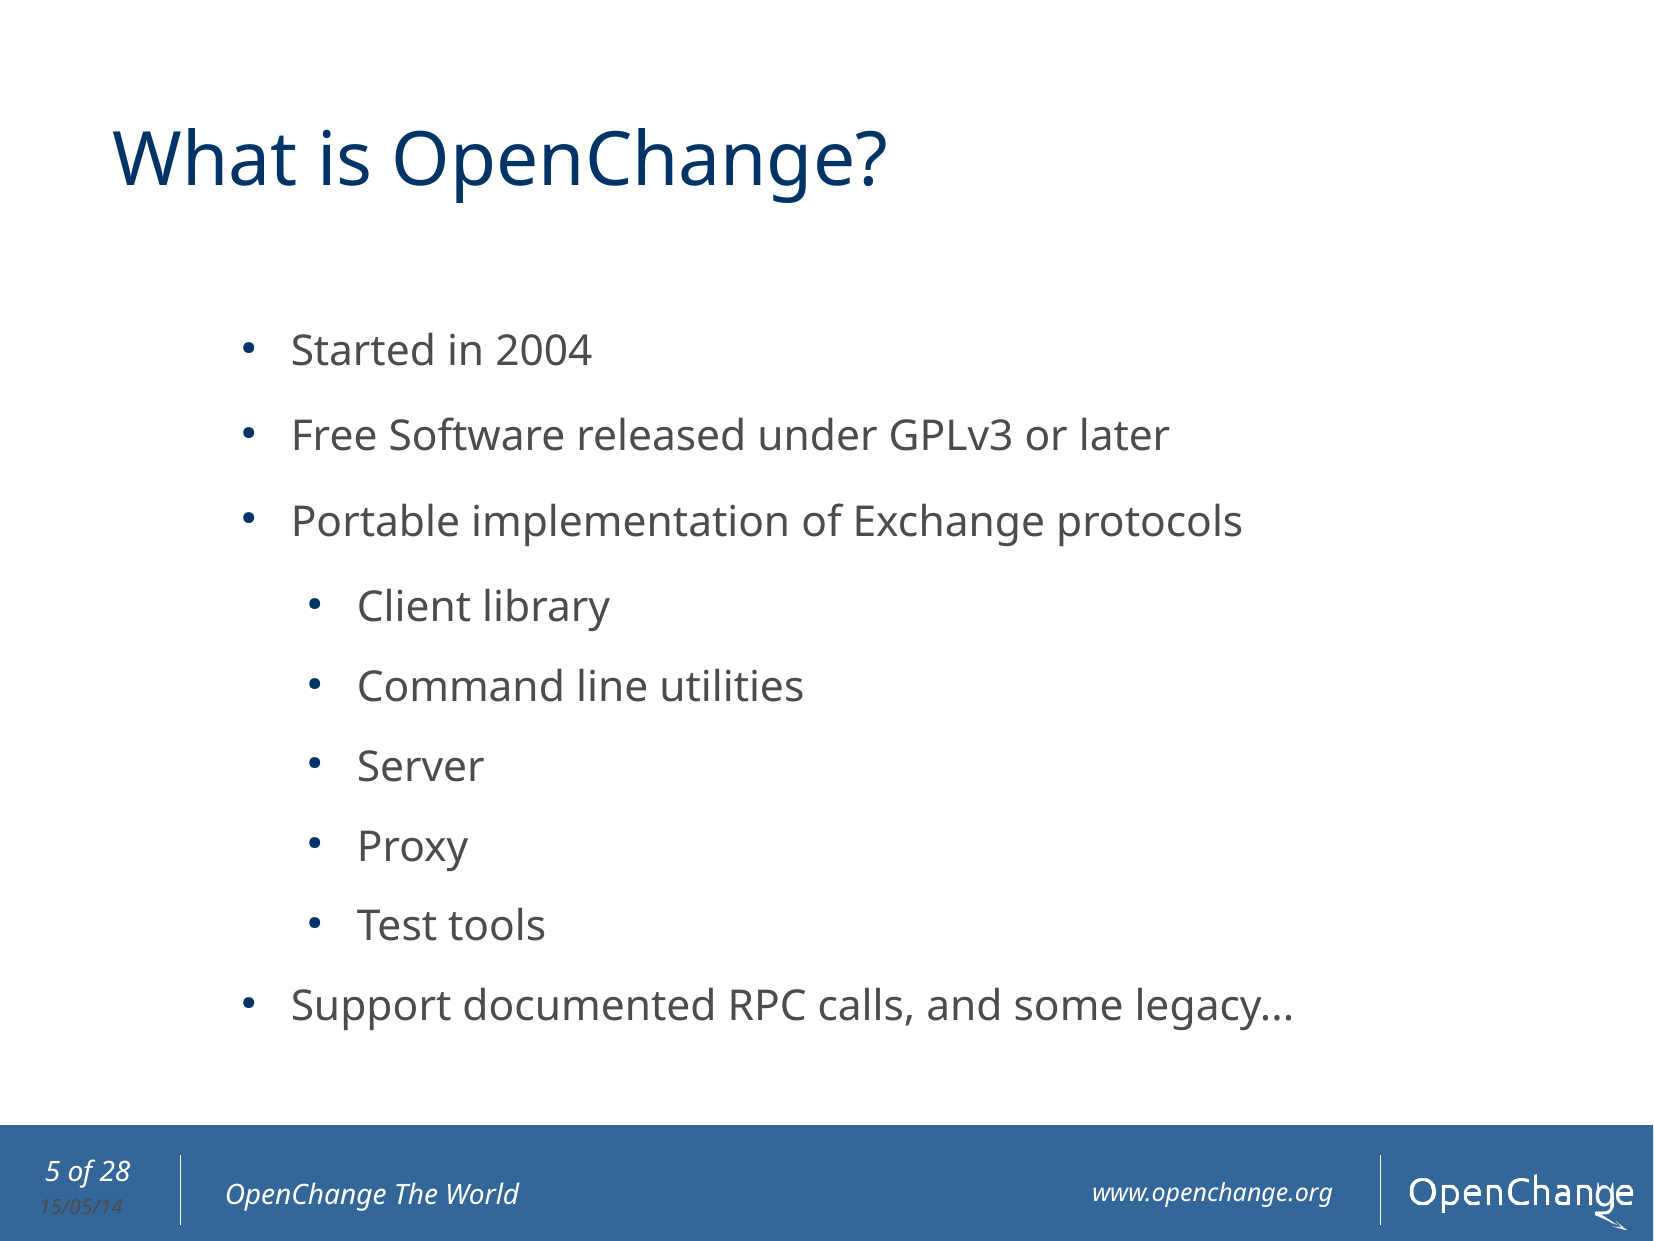

# What is OpenChange?
Started in 2004
Free Software released under GPLv3 or later
Portable implementation of Exchange protocols
Client library
Command line utilities
Server
Proxy
Test tools
Support documented RPC calls, and some legacy...